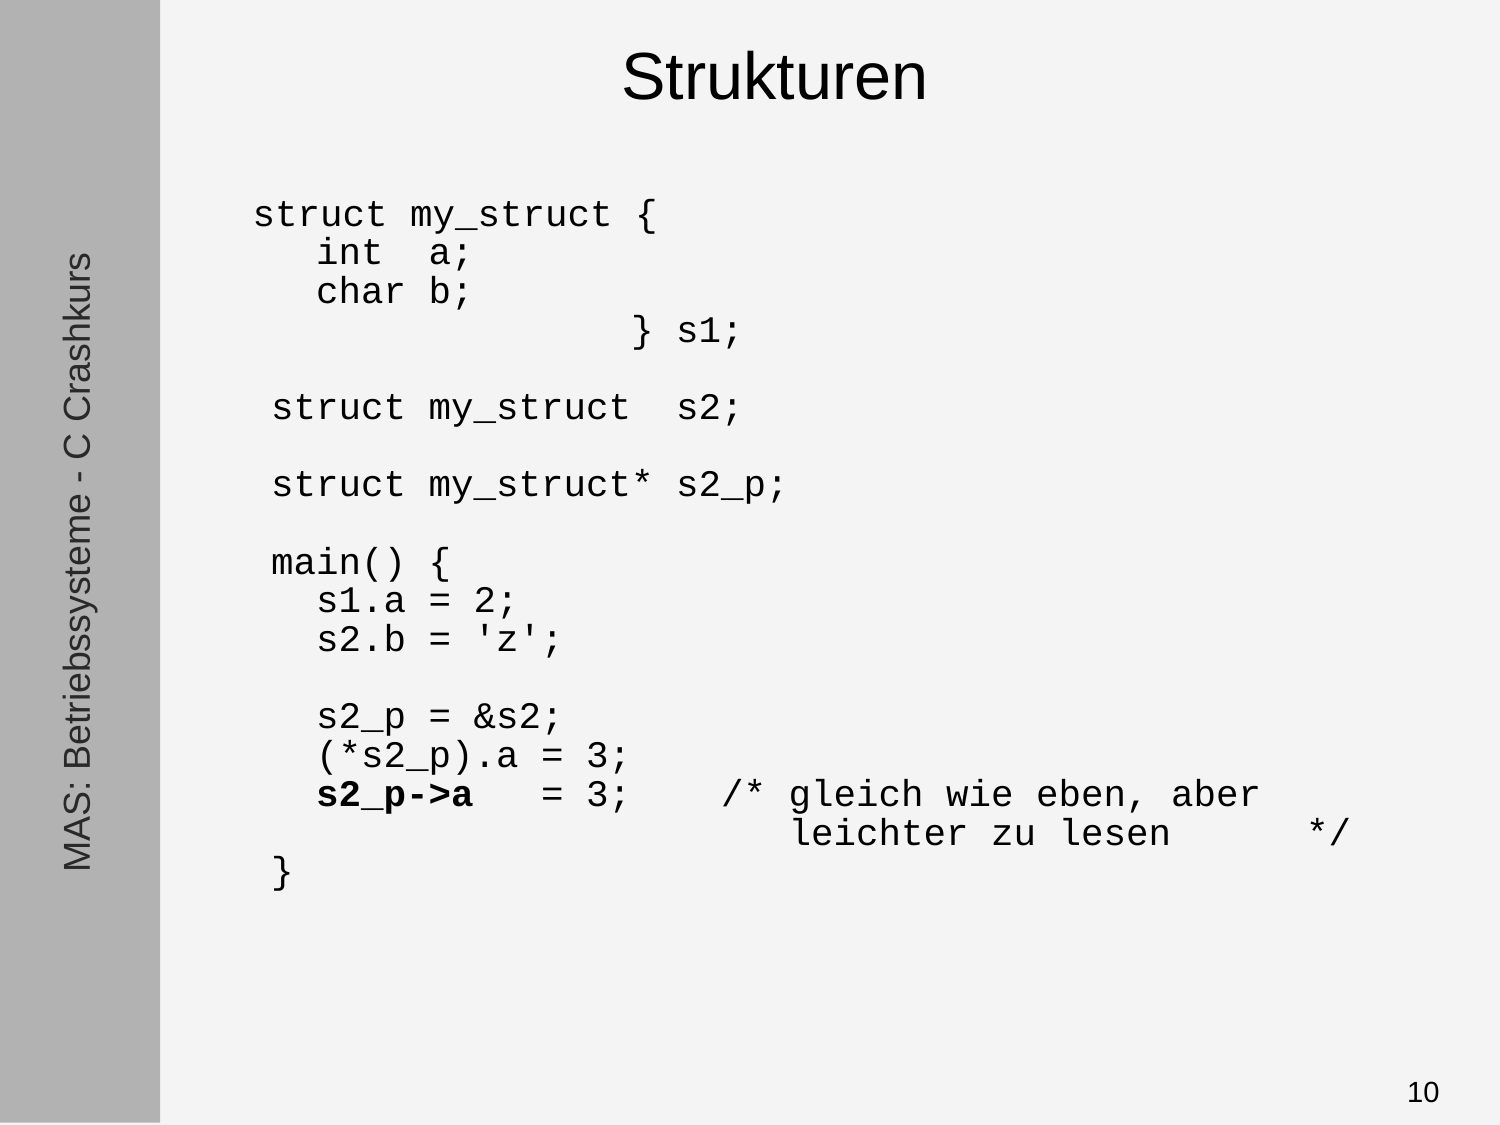

Strukturen
struct my_struct {
 int a;
 char b;
 } s1;
struct my_struct s2;
struct my_struct* s2_p;
main() {
 s1.a = 2;
 s2.b = 'z';
 s2_p = &s2;
 (*s2_p).a = 3;
 s2_p->a = 3;		/* gleich wie eben, aber
						 leichter zu lesen */
}
MAS: Betriebssysteme - C Crashkurs